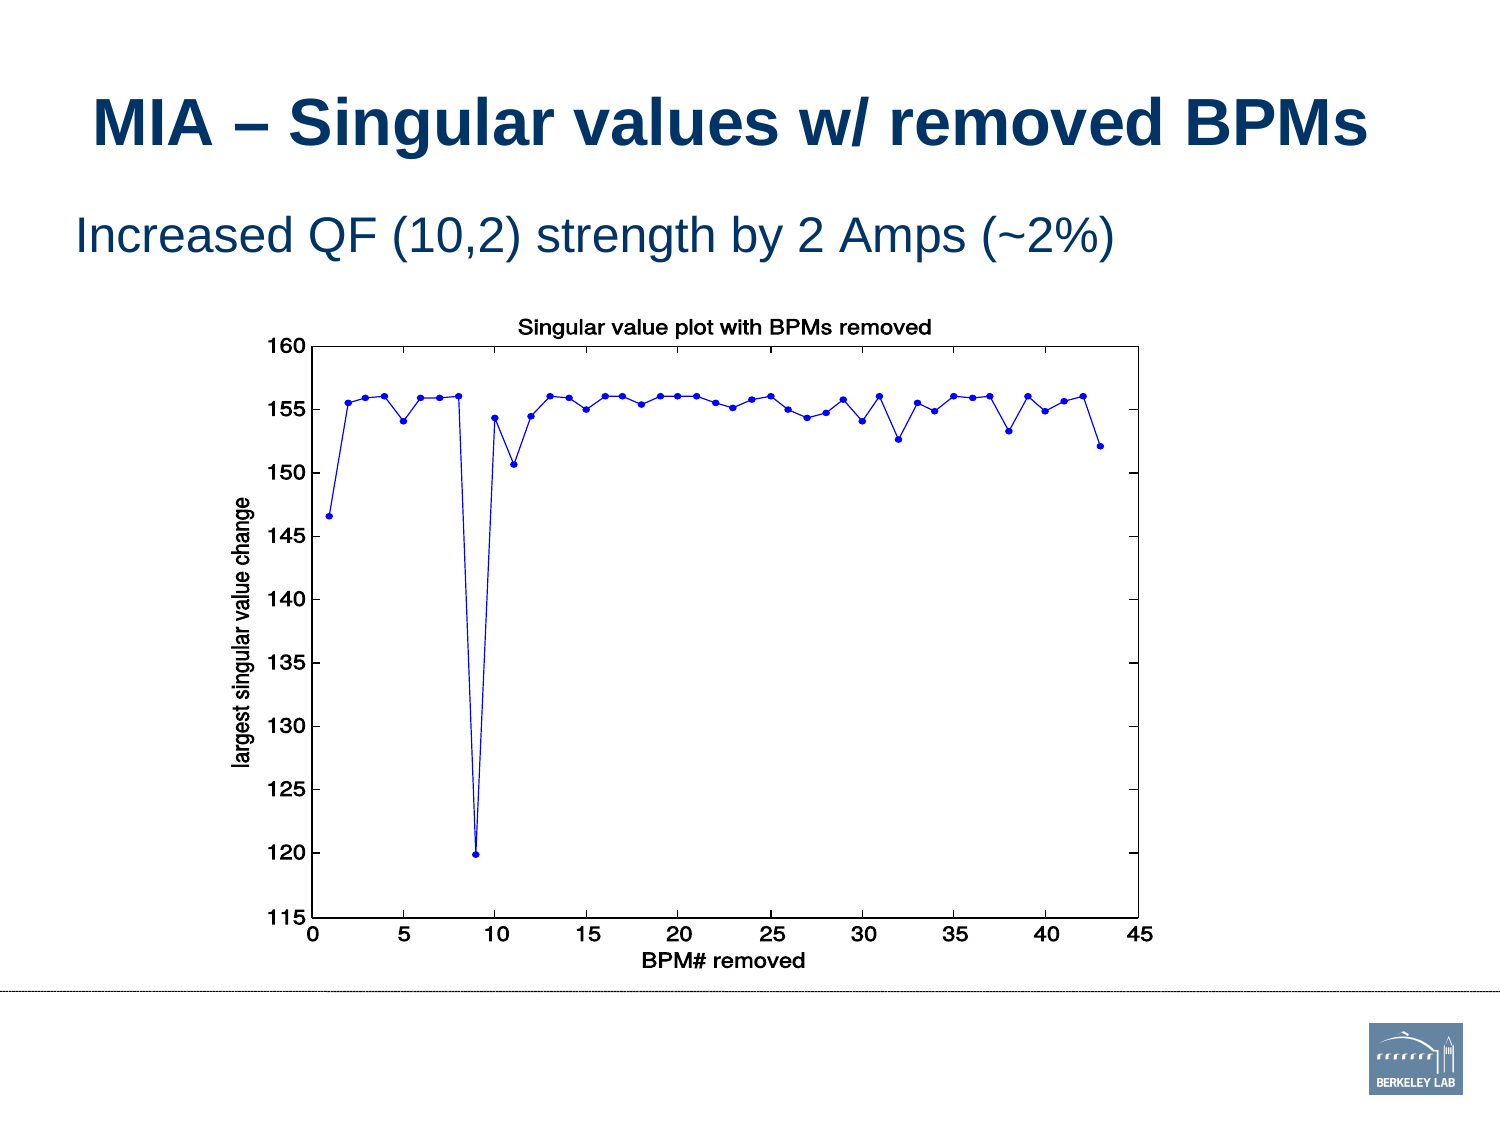

# MIA – Singular values w/ removed BPMs
Increased QF (10,2) strength by 2 Amps (~2%)